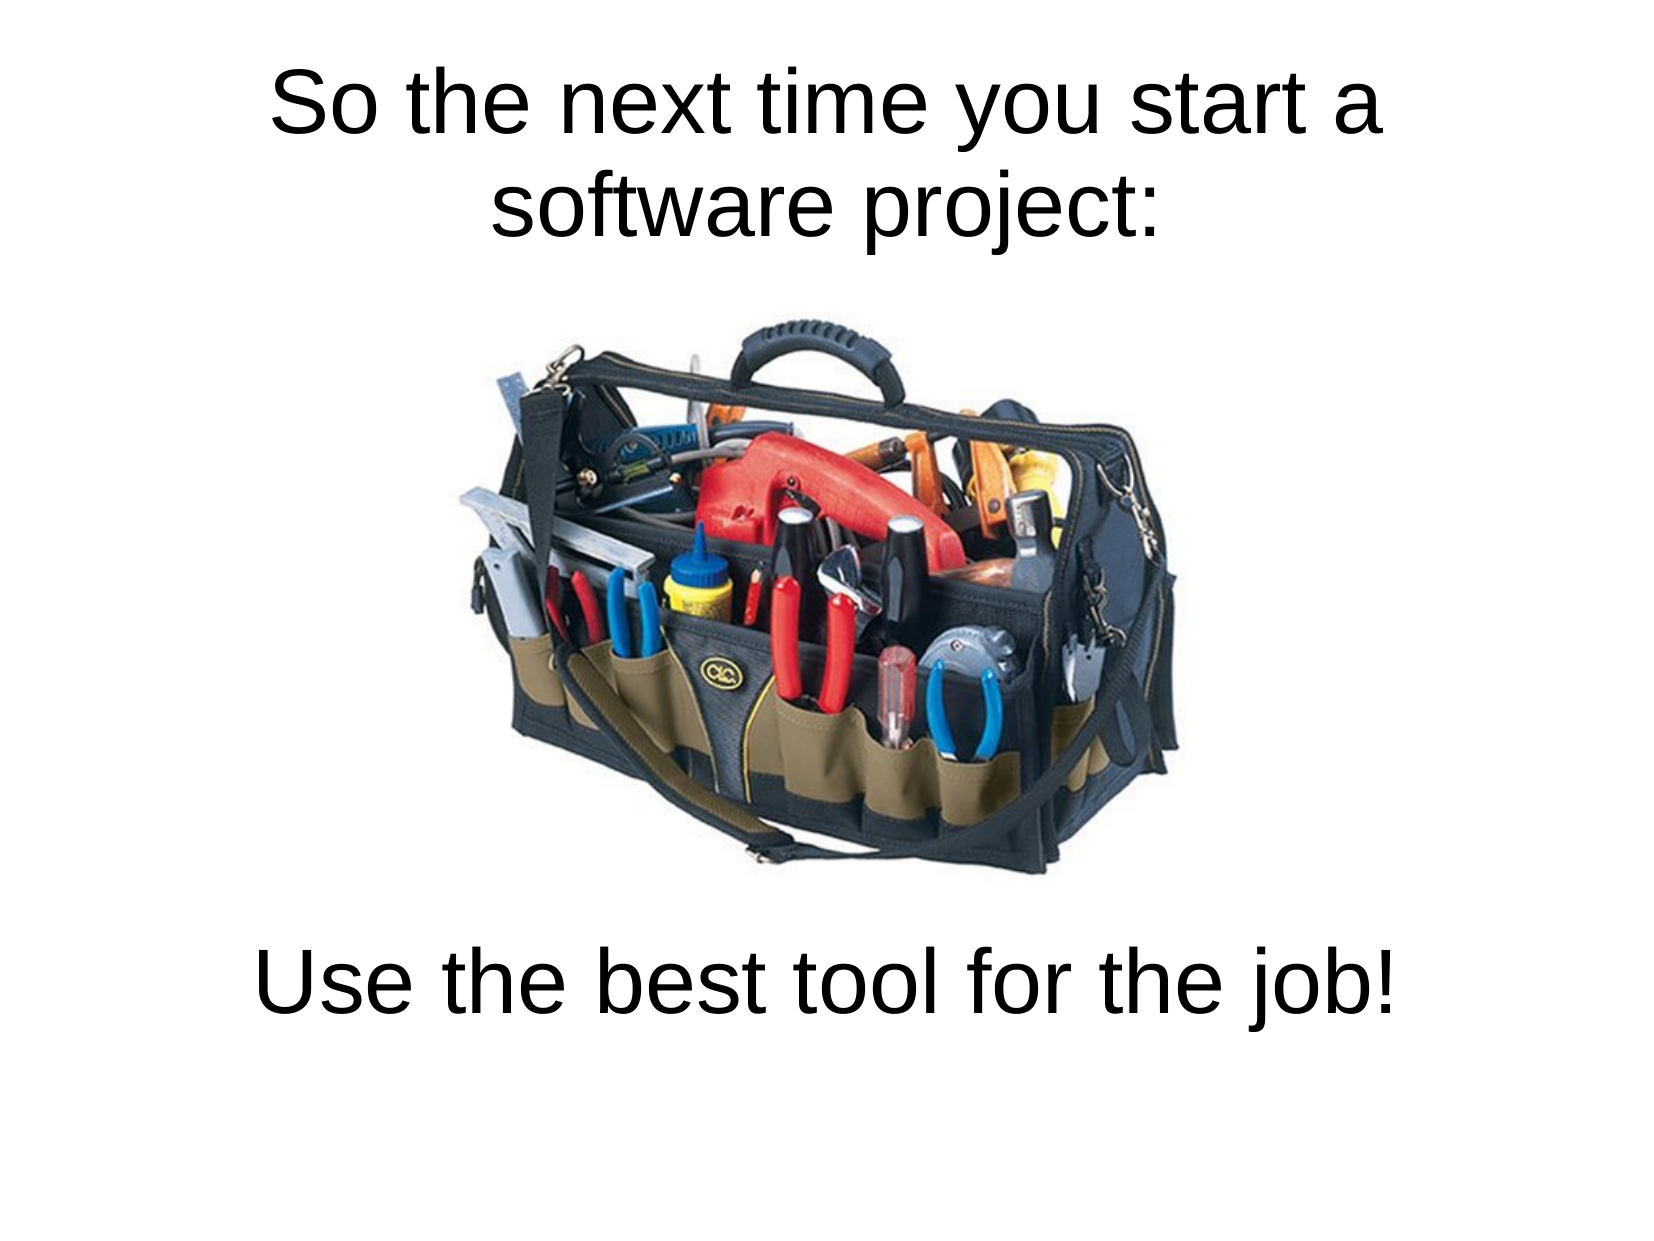

# So the next time you start a software project:
Use the best tool for the job!